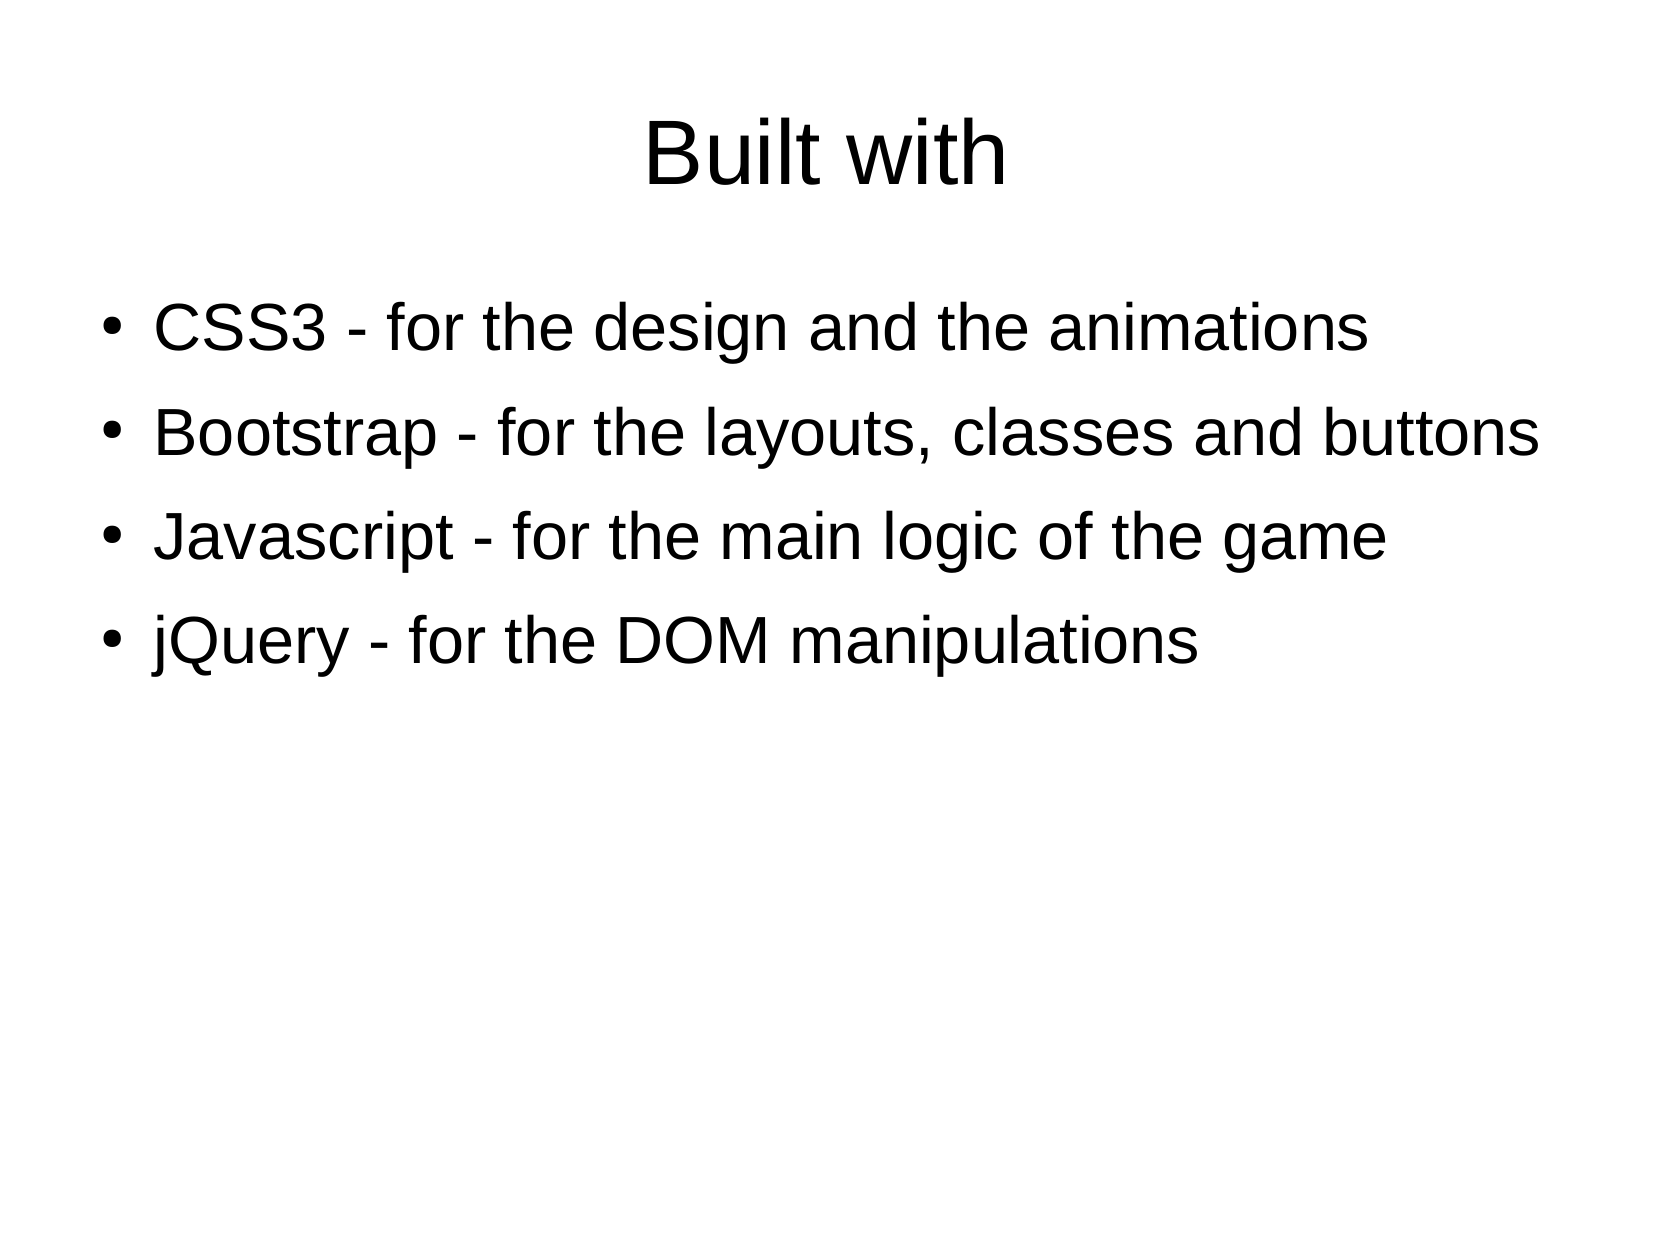

# Built with
CSS3 - for the design and the animations
Bootstrap - for the layouts, classes and buttons
Javascript - for the main logic of the game
jQuery - for the DOM manipulations